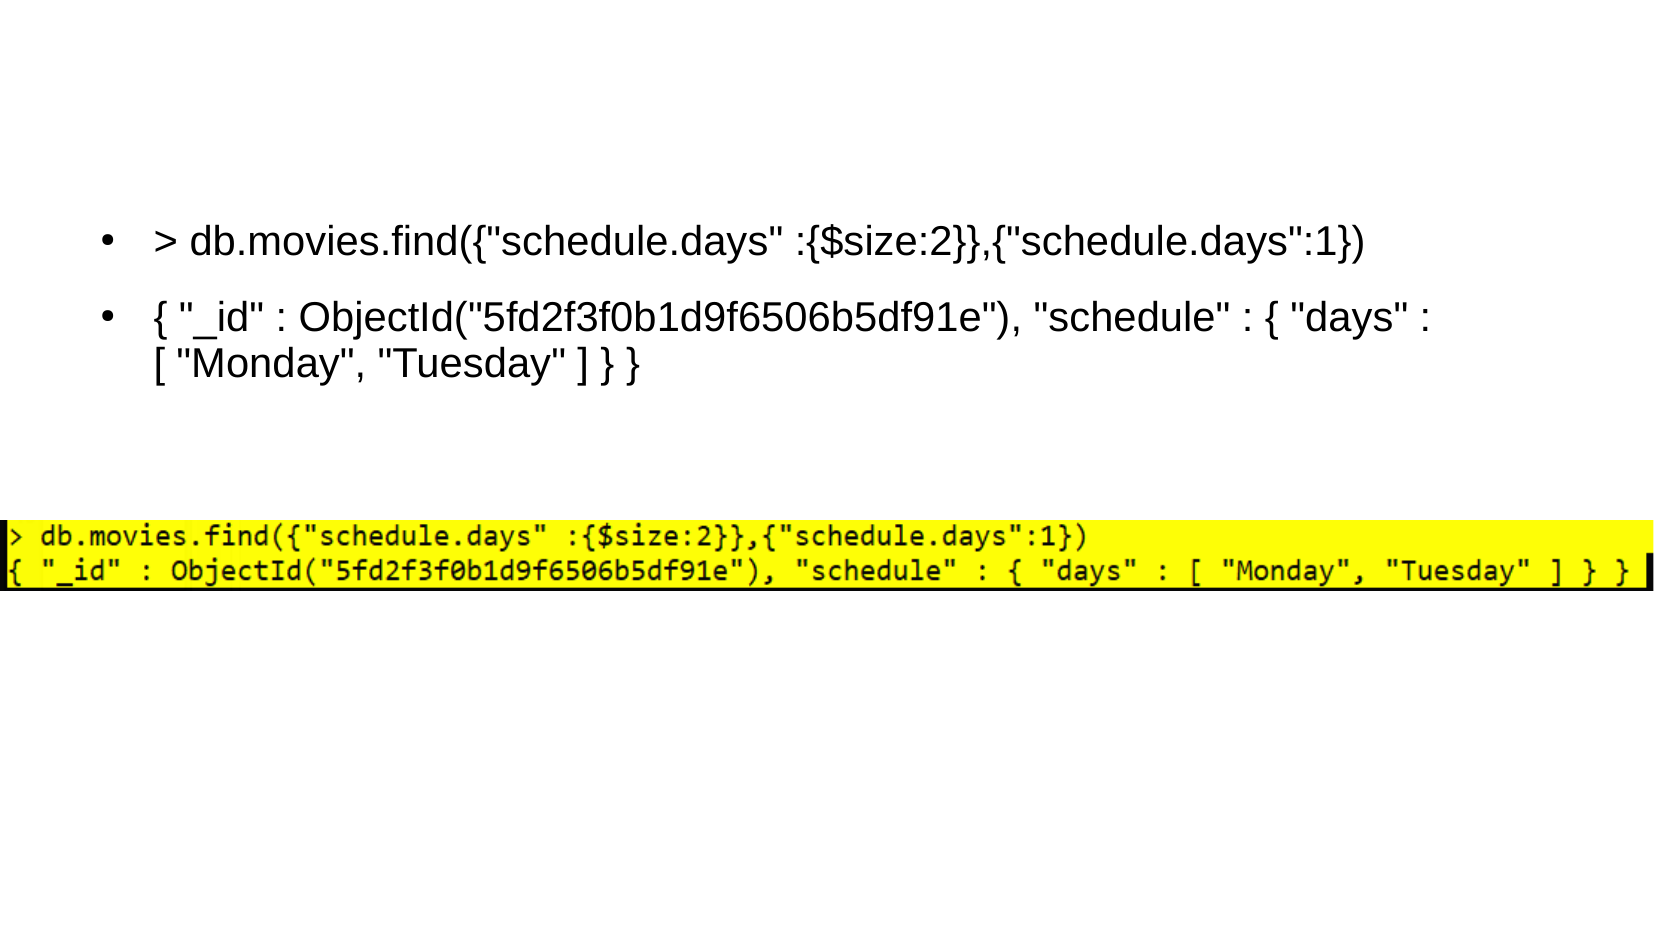

#
> db.movies.find({"schedule.days" :{$size:2}},{"schedule.days":1})
{ "_id" : ObjectId("5fd2f3f0b1d9f6506b5df91e"), "schedule" : { "days" : [ "Monday", "Tuesday" ] } }